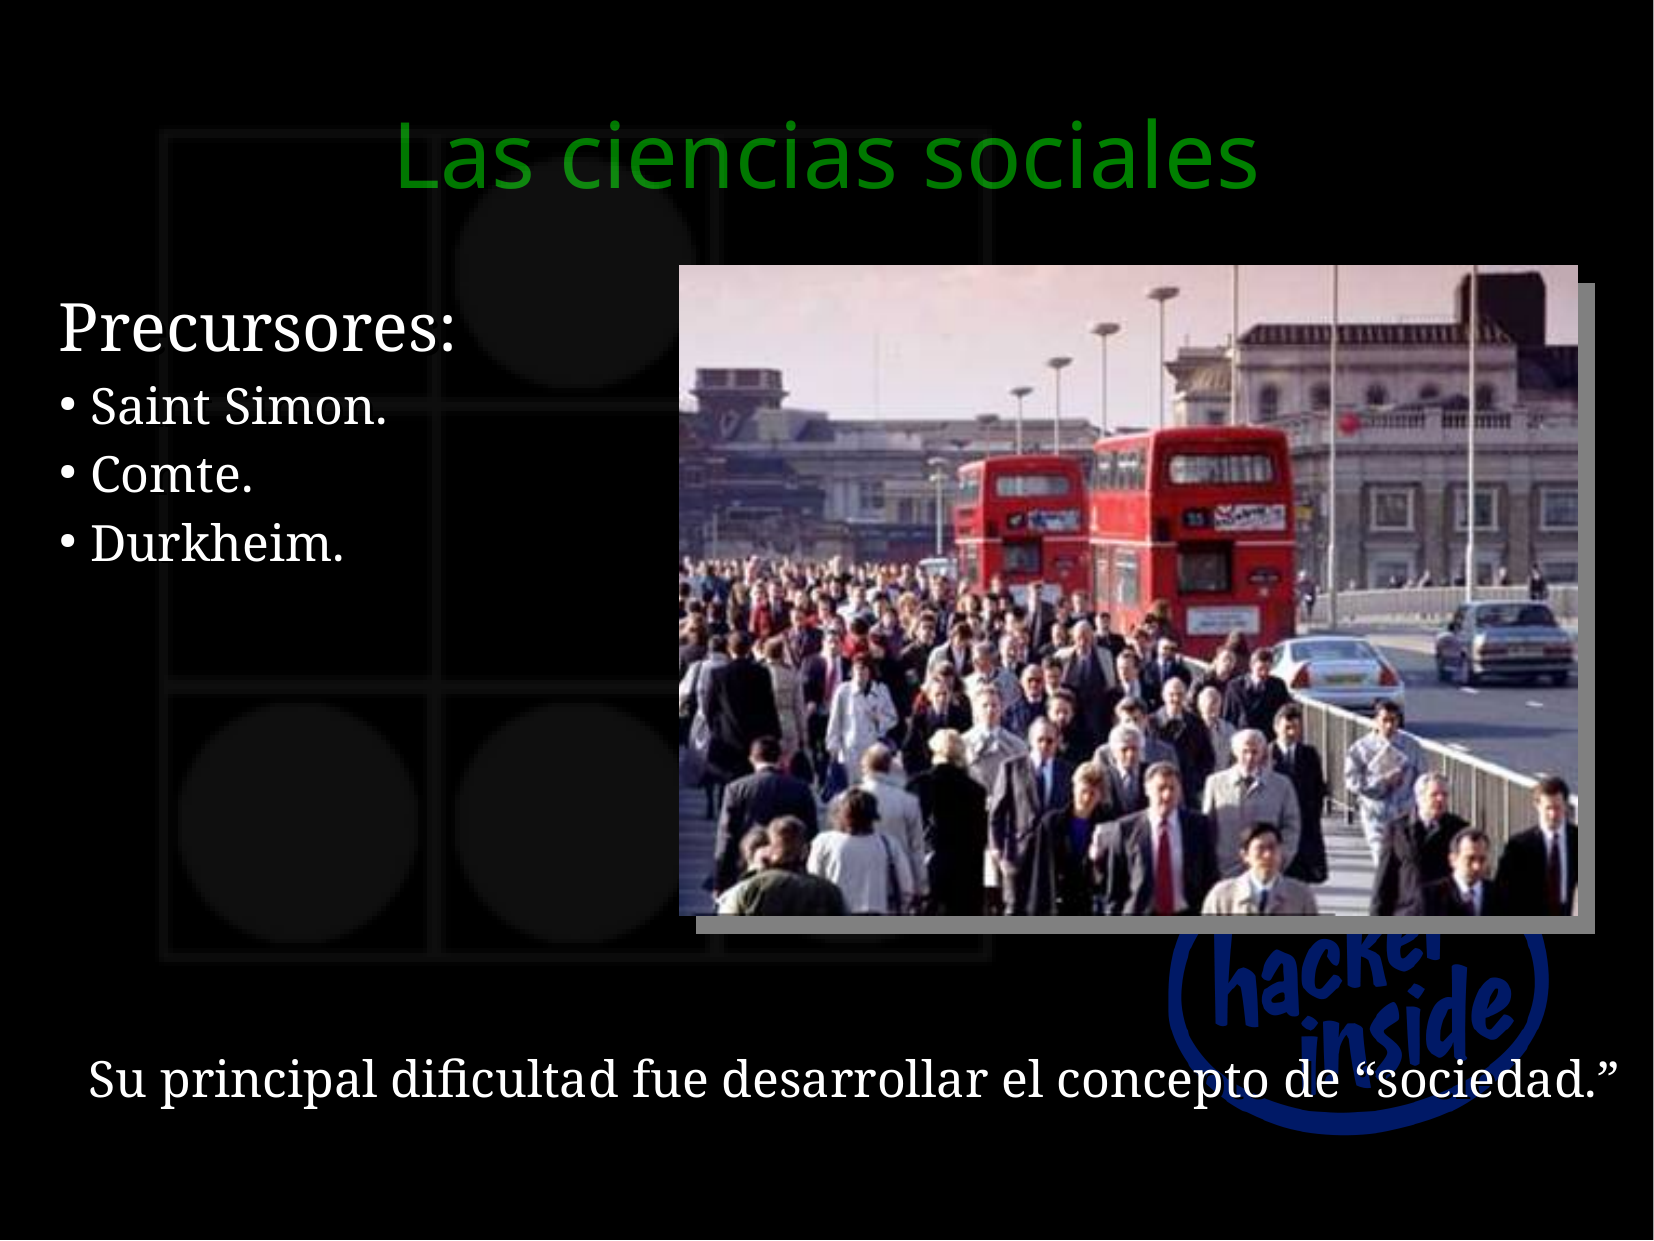

# Las ciencias sociales
Precursores:
 Saint Simon.
 Comte.
 Durkheim.
Su principal dificultad fue desarrollar el concepto de “sociedad.”